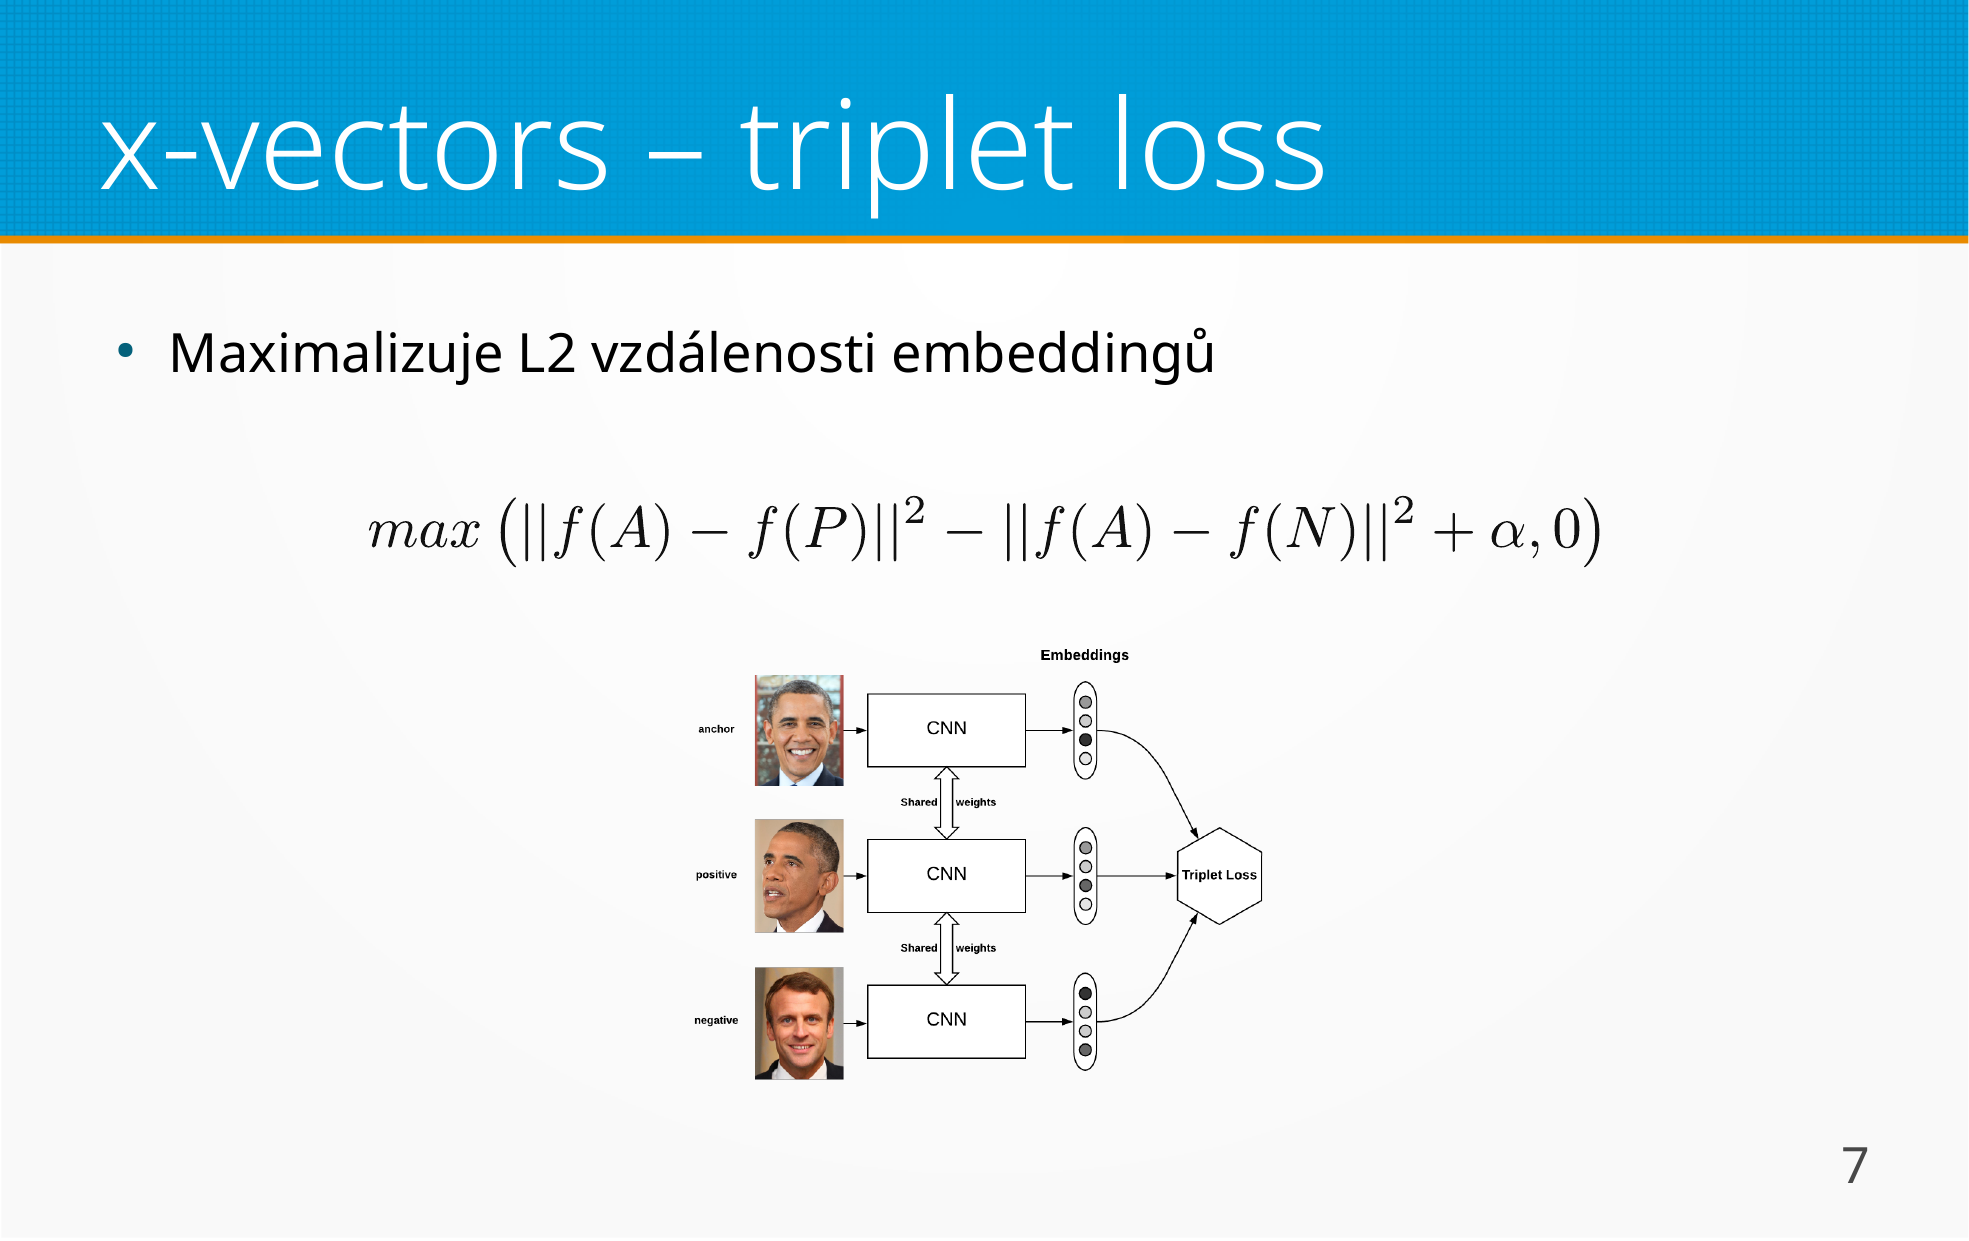

# x-vectors – triplet loss
Maximalizuje L2 vzdálenosti embeddingů
7